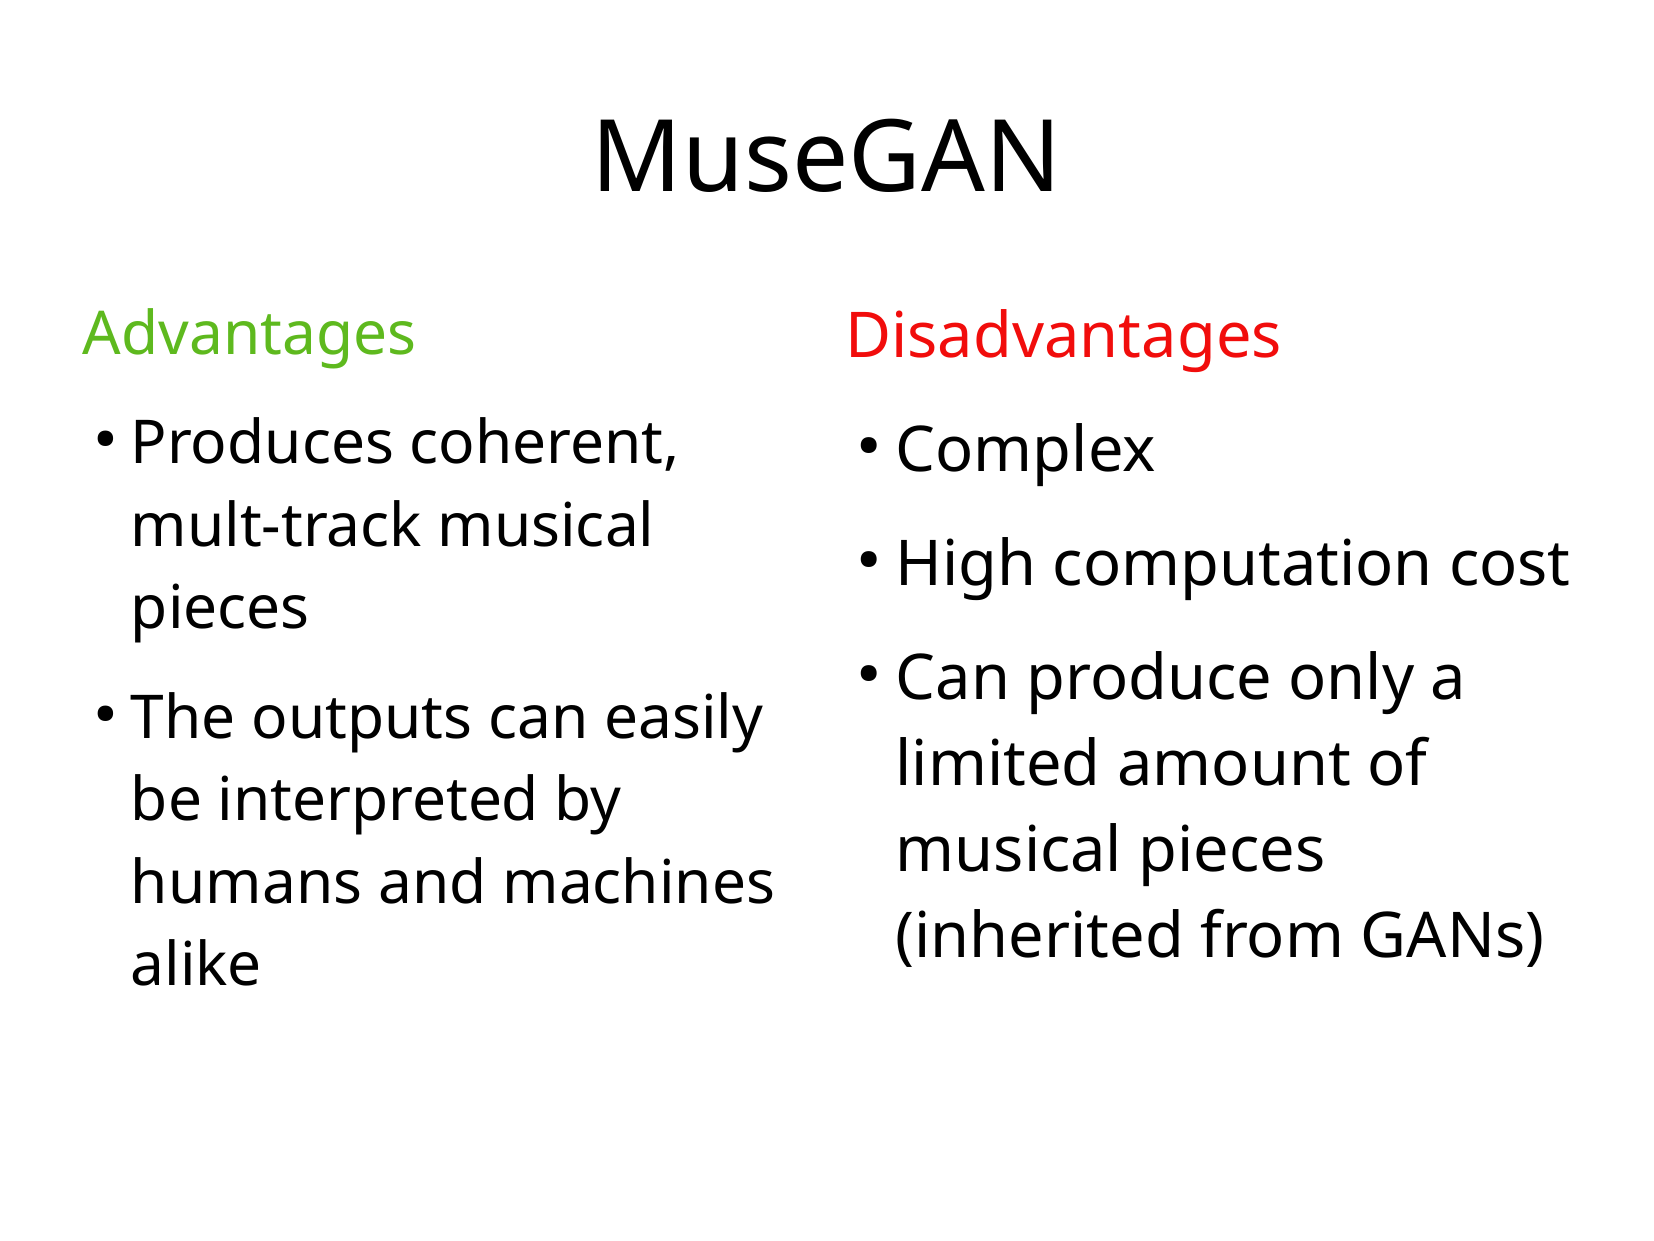

# MuseGAN
Advantages
Produces coherent, mult-track musical pieces
The outputs can easily be interpreted by humans and machines alike
Disadvantages
Complex
High computation cost
Can produce only a limited amount of musical pieces (inherited from GANs)